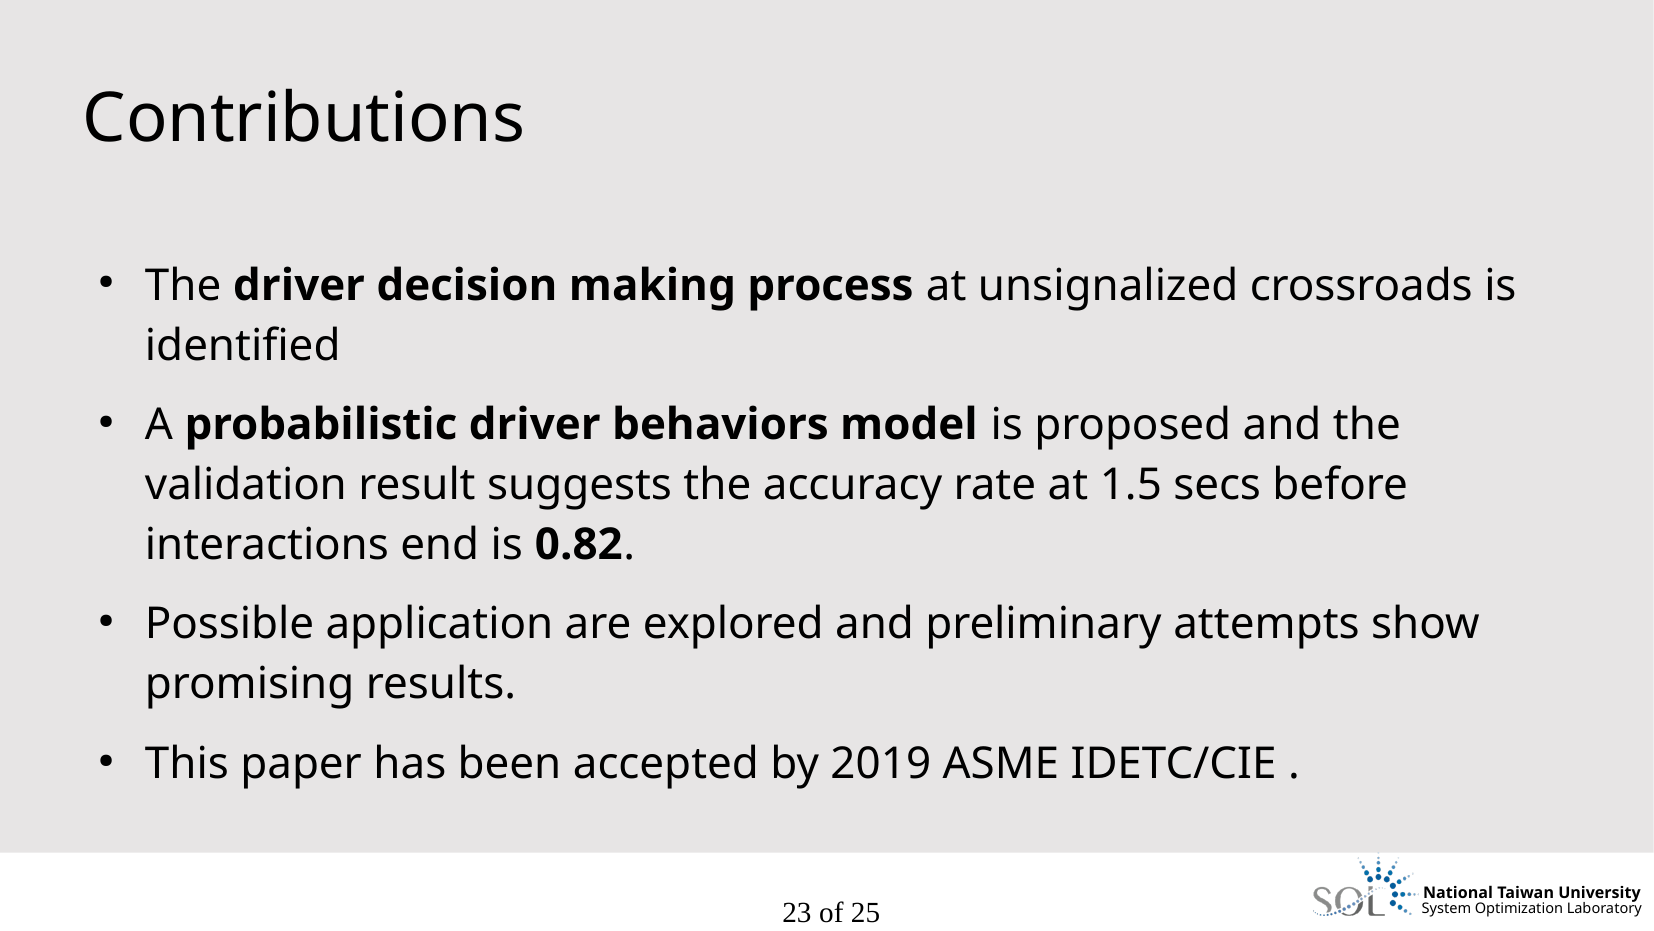

# Contributions
The driver decision making process at unsignalized crossroads is identified
A probabilistic driver behaviors model is proposed and the validation result suggests the accuracy rate at 1.5 secs before interactions end is 0.82.
Possible application are explored and preliminary attempts show promising results.
This paper has been accepted by 2019 ASME IDETC/CIE .
23